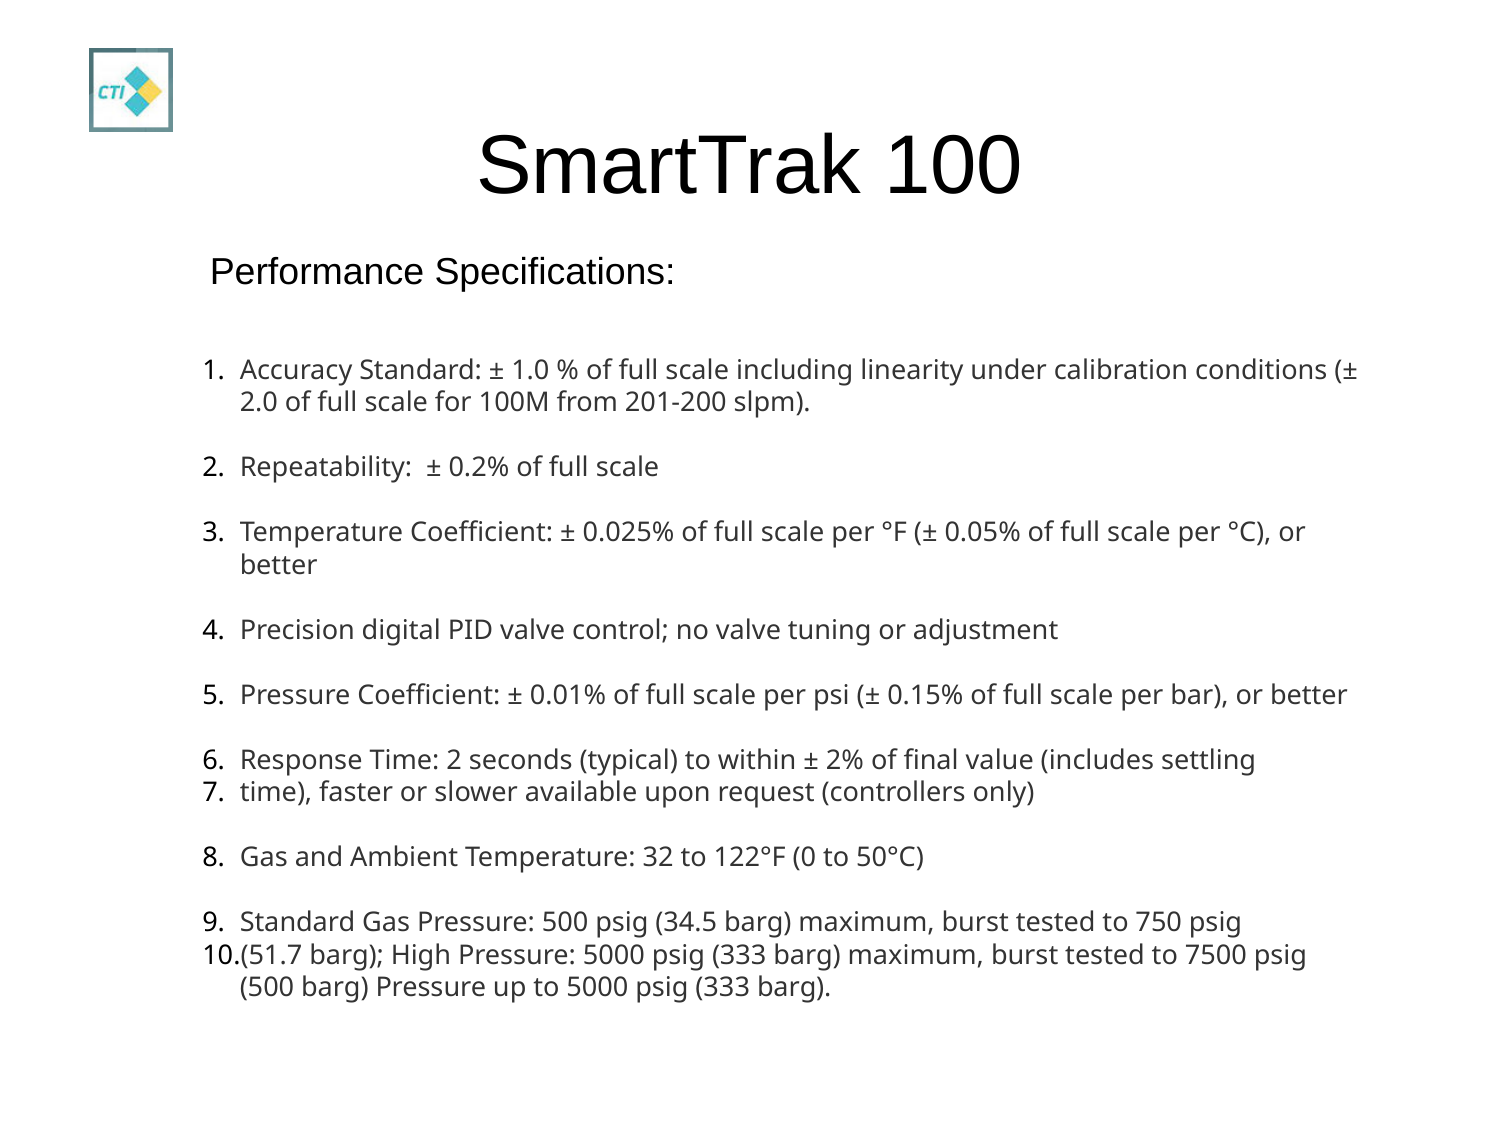

SmartTrak 100
Performance Specifications:
Accuracy Standard: ± 1.0 % of full scale including linearity under calibration conditions (± 2.0 of full scale for 100M from 201-200 slpm).
Repeatability: ± 0.2% of full scale
Temperature Coefficient: ± 0.025% of full scale per °F (± 0.05% of full scale per °C), or better
Precision digital PID valve control; no valve tuning or adjustment
Pressure Coefficient: ± 0.01% of full scale per psi (± 0.15% of full scale per bar), or better
Response Time: 2 seconds (typical) to within ± 2% of final value (includes settling
time), faster or slower available upon request (controllers only)
Gas and Ambient Temperature: 32 to 122°F (0 to 50°C)
Standard Gas Pressure: 500 psig (34.5 barg) maximum, burst tested to 750 psig
(51.7 barg); High Pressure: 5000 psig (333 barg) maximum, burst tested to 7500 psig (500 barg) Pressure up to 5000 psig (333 barg).